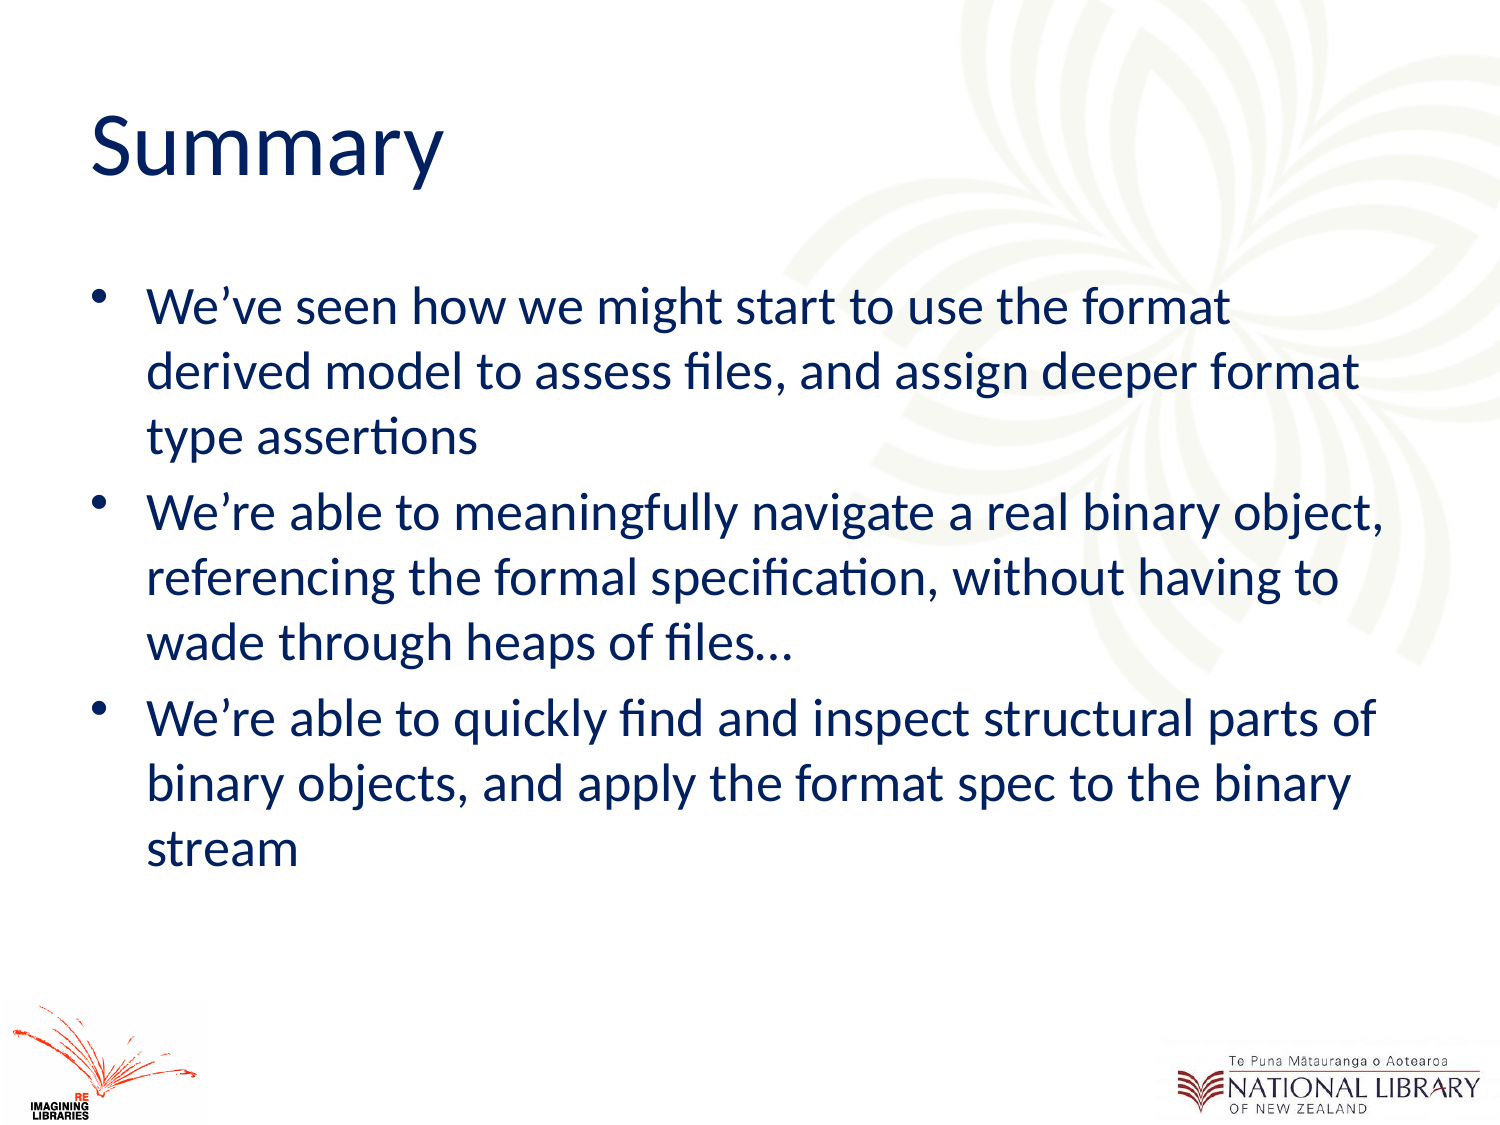

# Summary
We’ve seen how we might start to use the format derived model to assess files, and assign deeper format type assertions
We’re able to meaningfully navigate a real binary object, referencing the formal specification, without having to wade through heaps of files…
We’re able to quickly find and inspect structural parts of binary objects, and apply the format spec to the binary stream